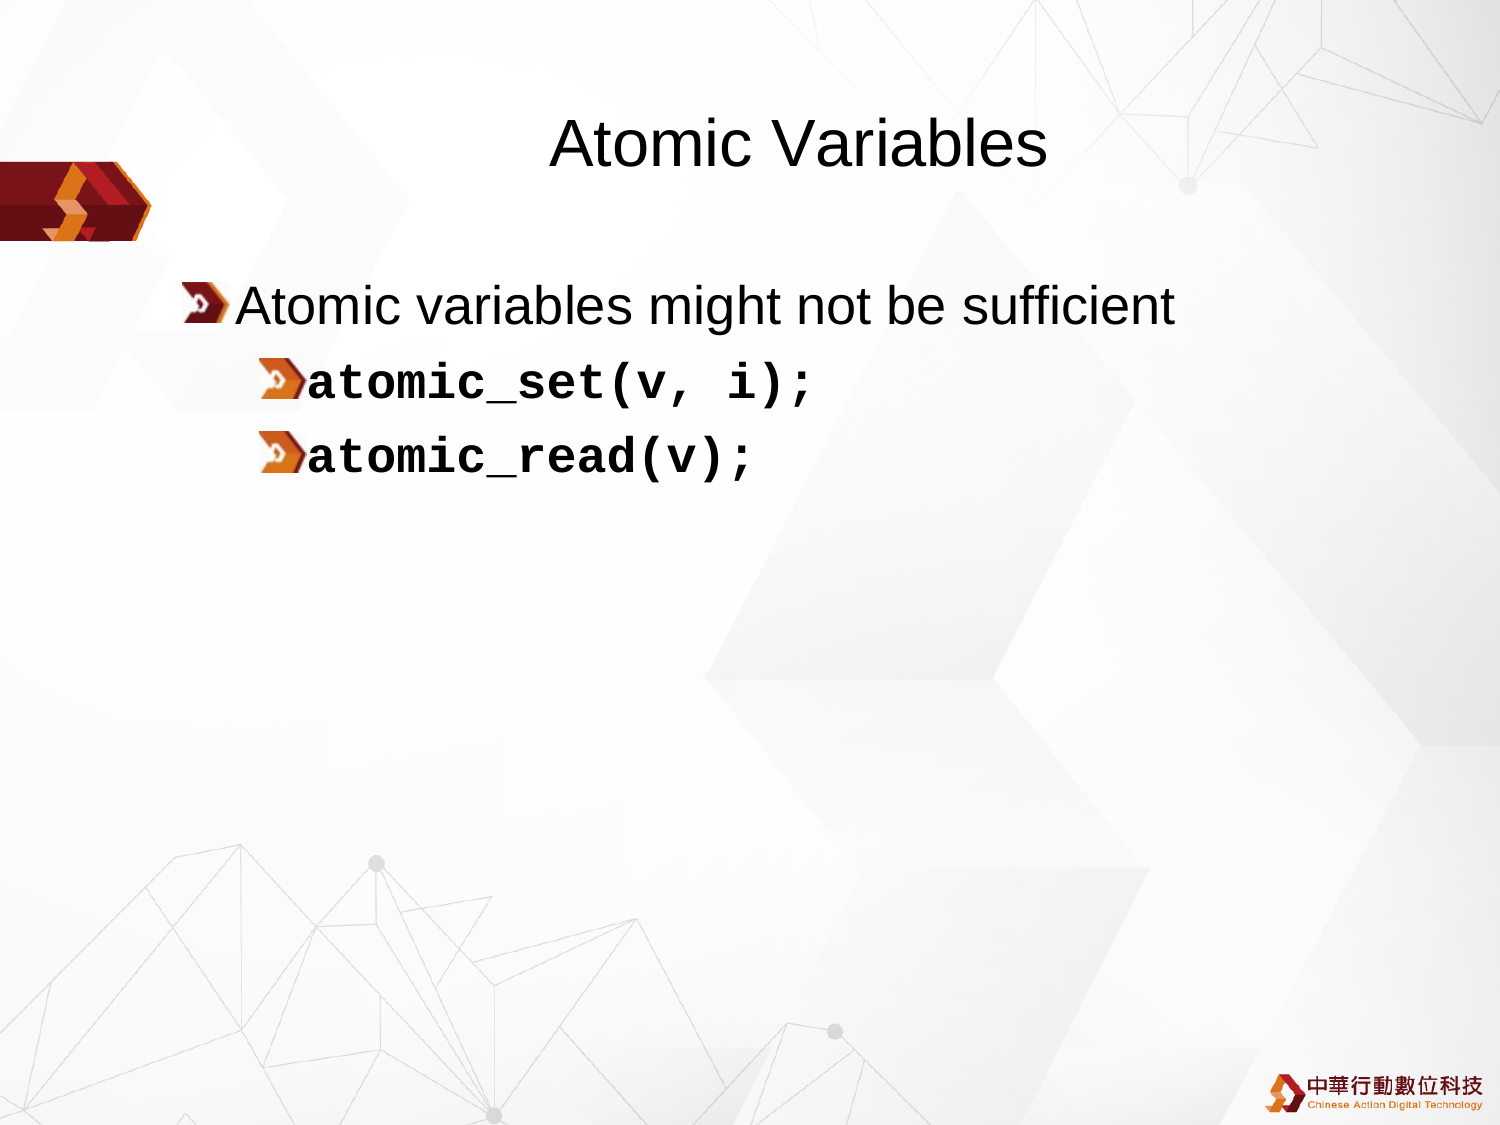

# Atomic Variables
Atomic variables might not be sufficient
atomic_set(v, i);
atomic_read(v);